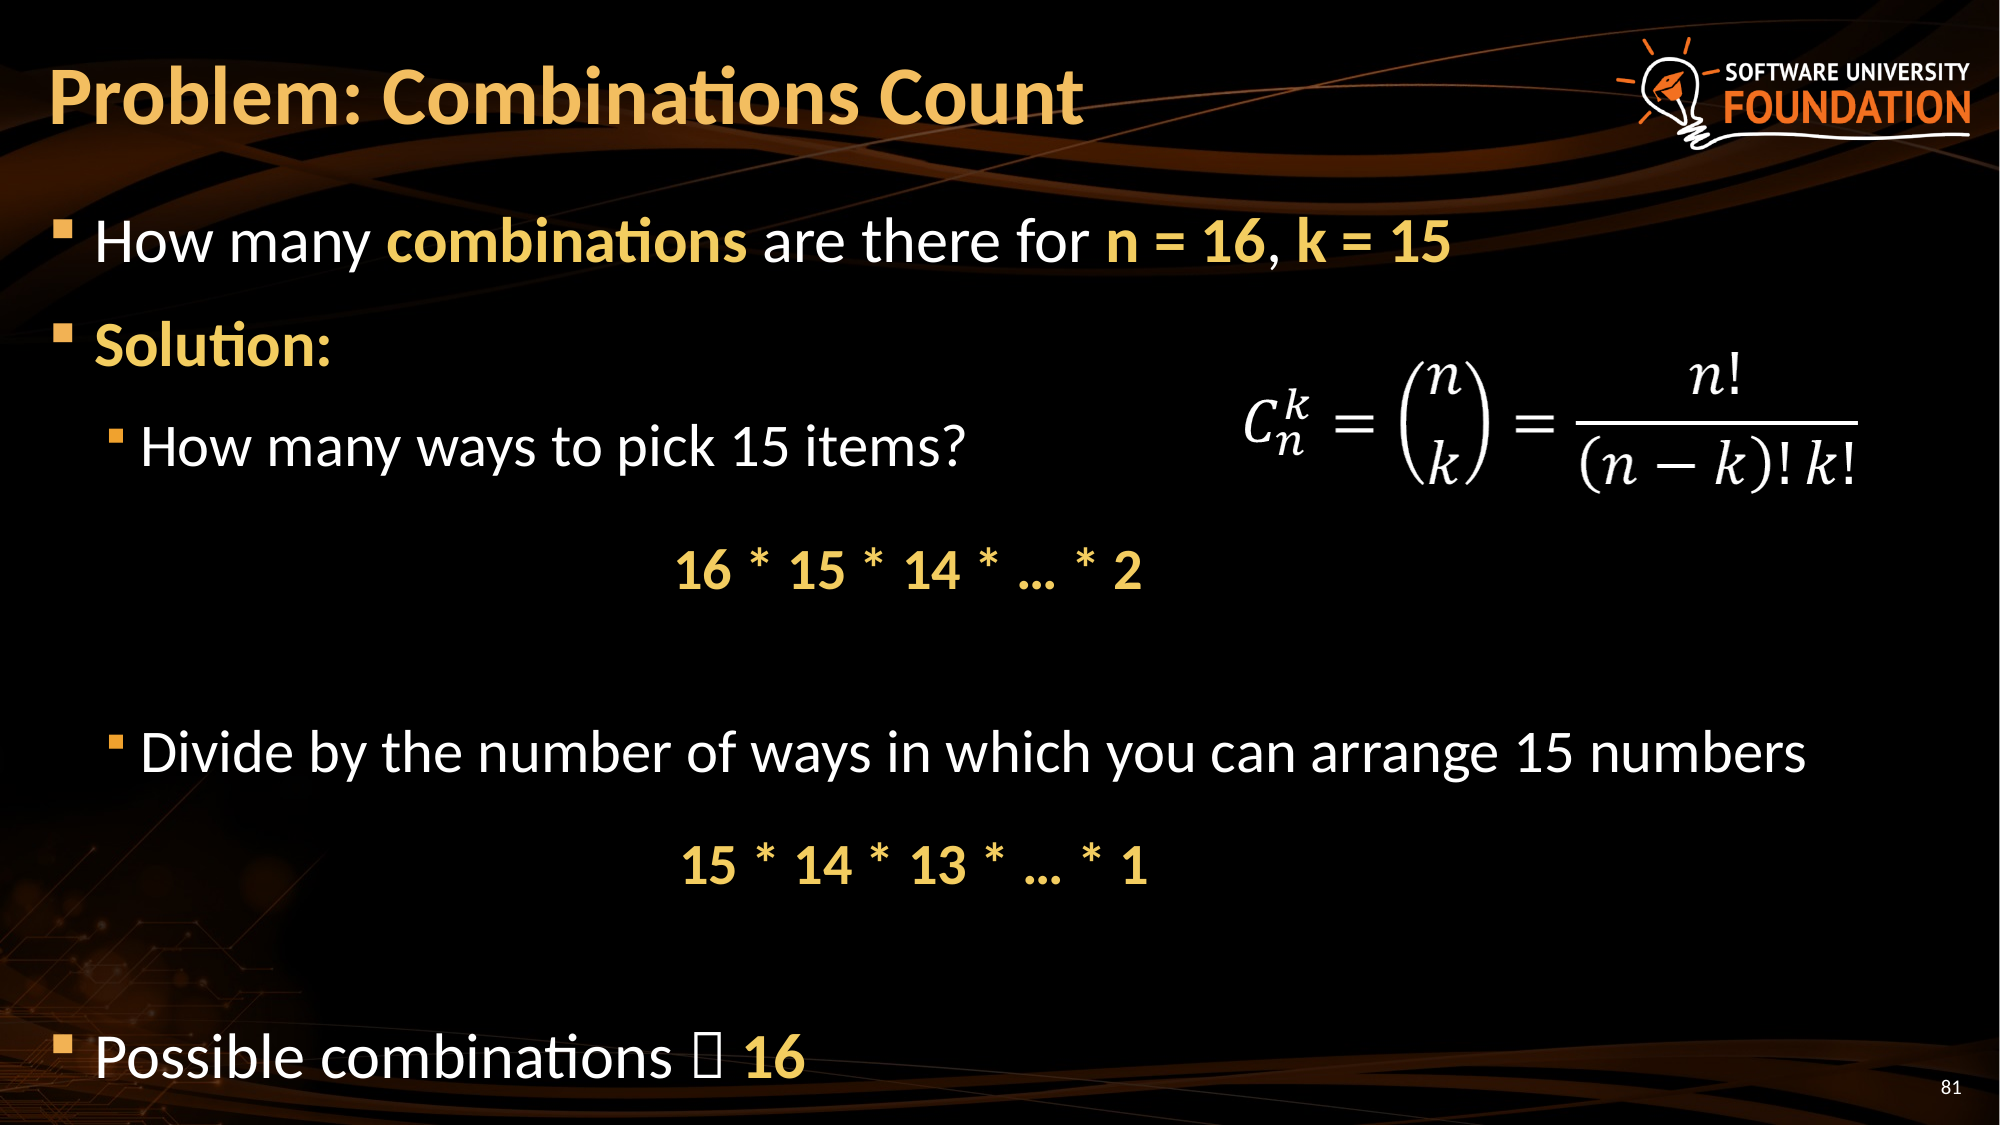

Problem: Combinations Count
# How many combinations are there for n = 16, k = 15
Solution:
How many ways to pick 15 items?
Divide by the number of ways in which you can arrange 15 numbers
Possible combinations  16
16 * 15 * 14 * … * 2
15 * 14 * 13 * … * 1